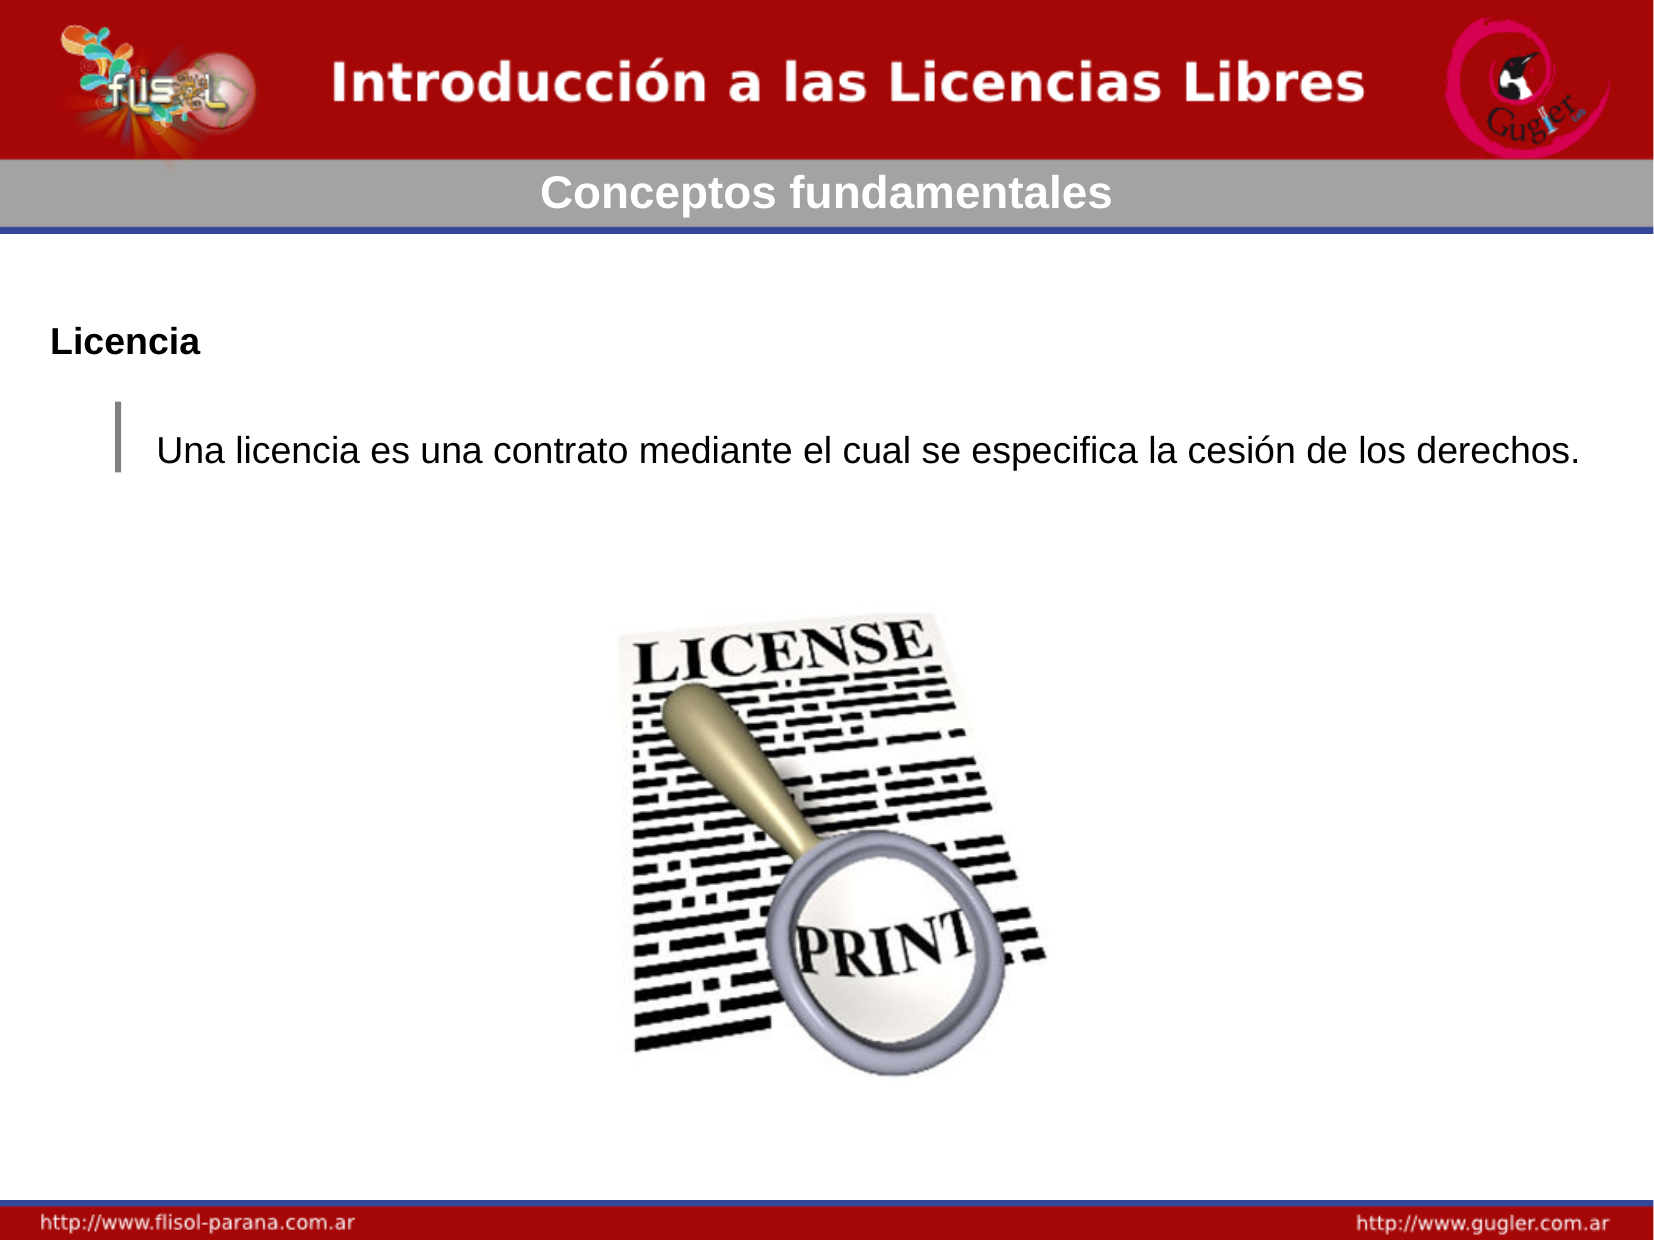

Conceptos fundamentales
Licencia
Una licencia es una contrato mediante el cual se especifica la cesión de los derechos.